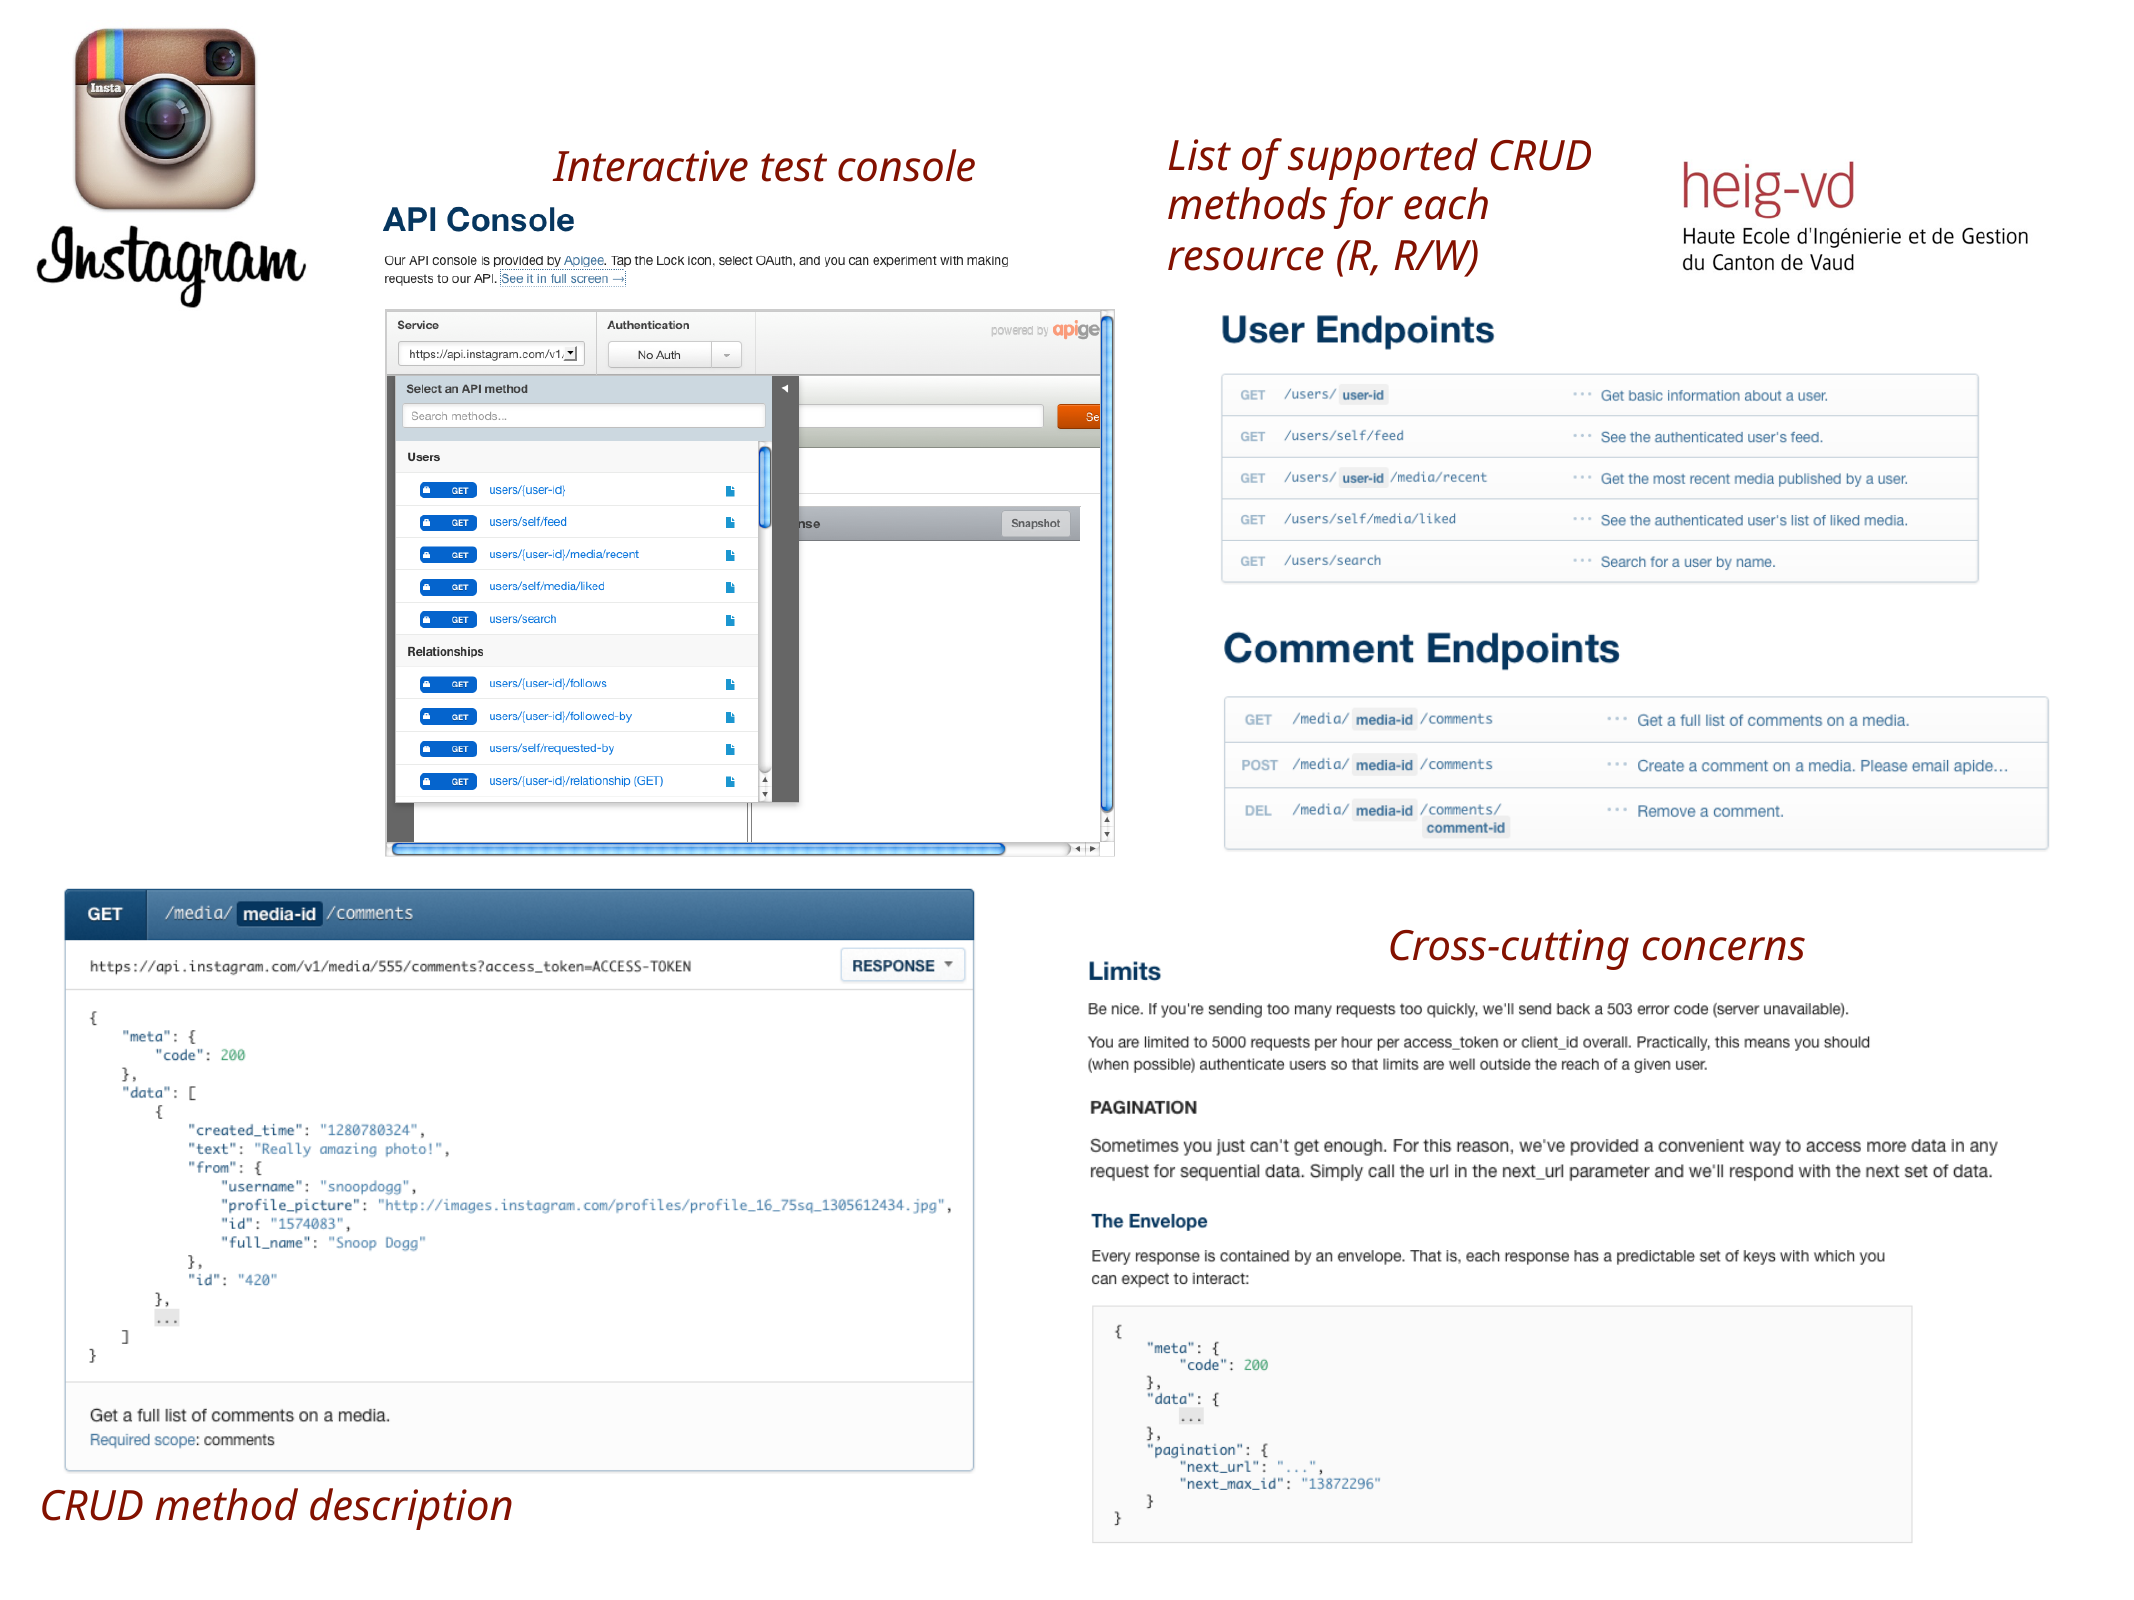

List of supported CRUD methods for each resource (R, R/W)
Interactive test console
Cross-cutting concerns
CRUD method description